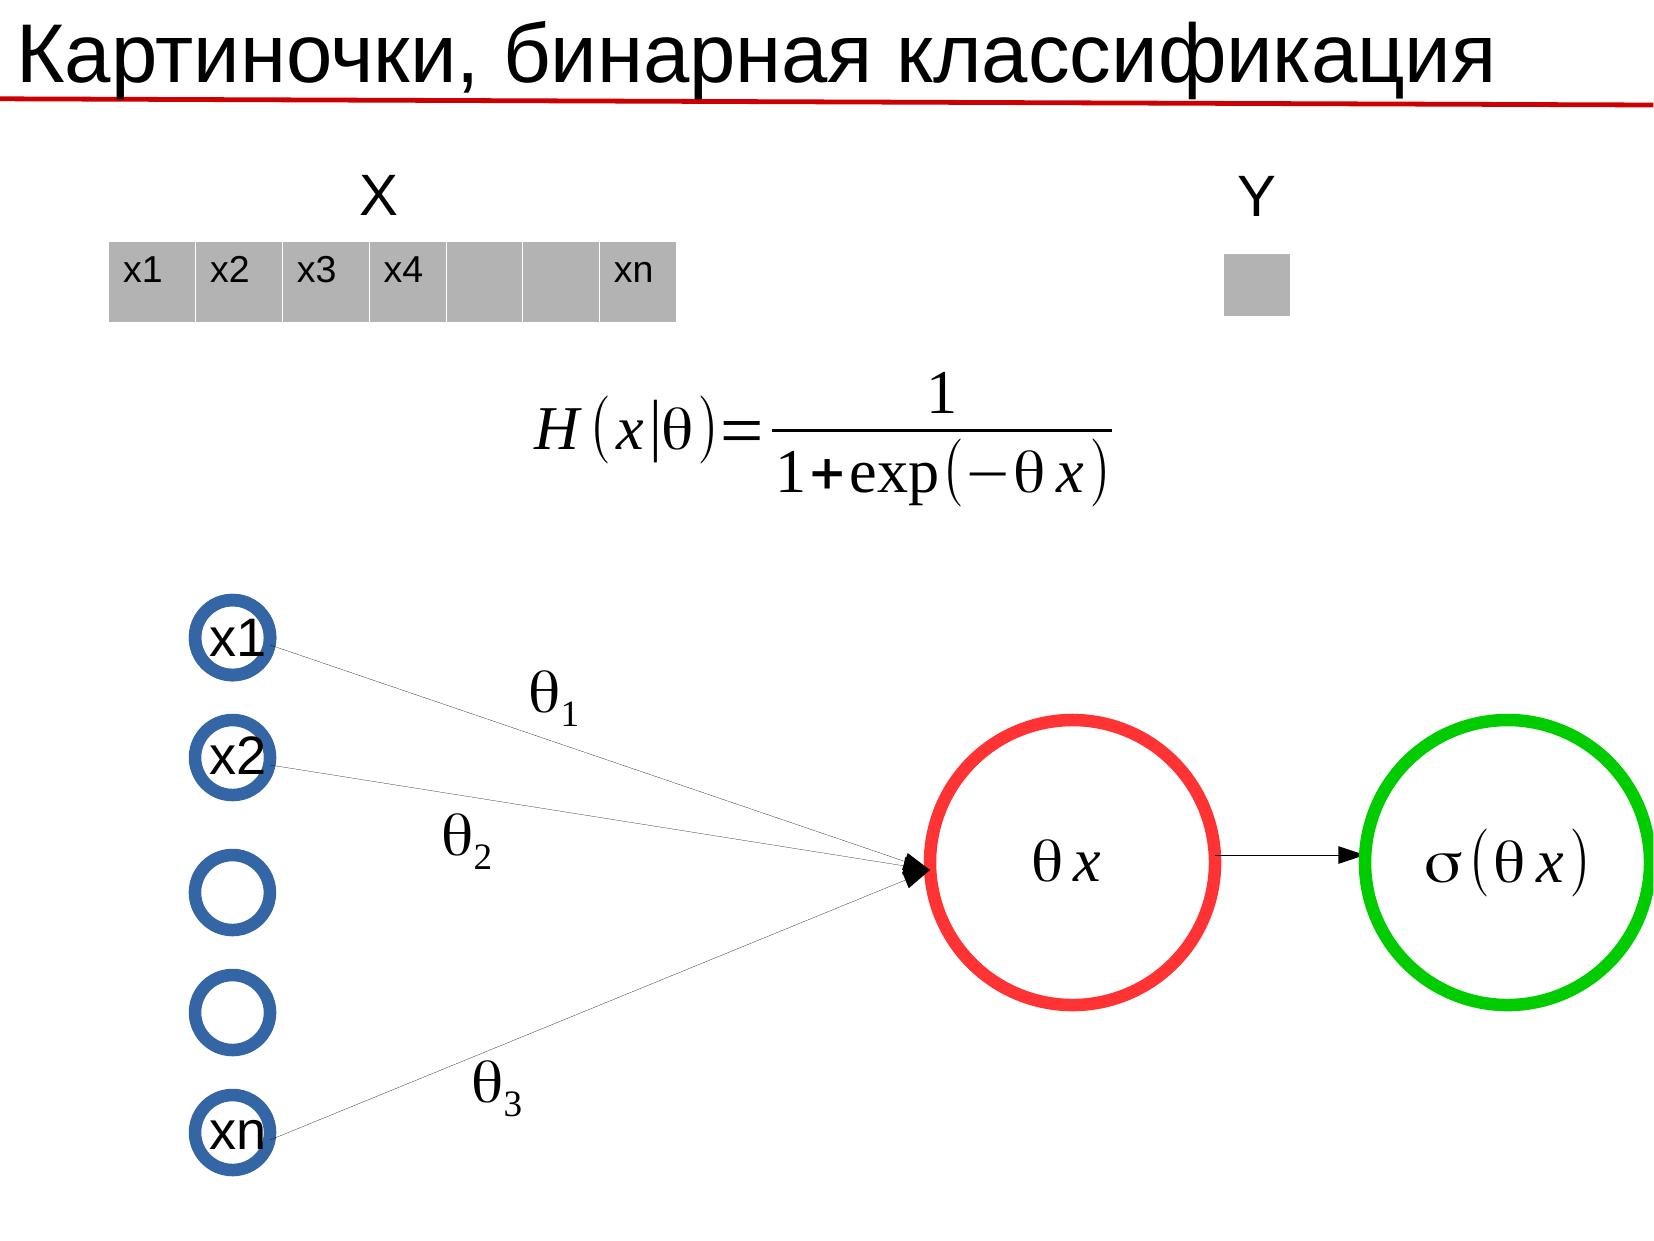

Картиночки, бинарная классификация
X
Y
| x1 | x2 | x3 | x4 | | | xn |
| --- | --- | --- | --- | --- | --- | --- |
| |
| --- |
| | | | |
| --- | --- | --- | --- |
x1
x2
xn